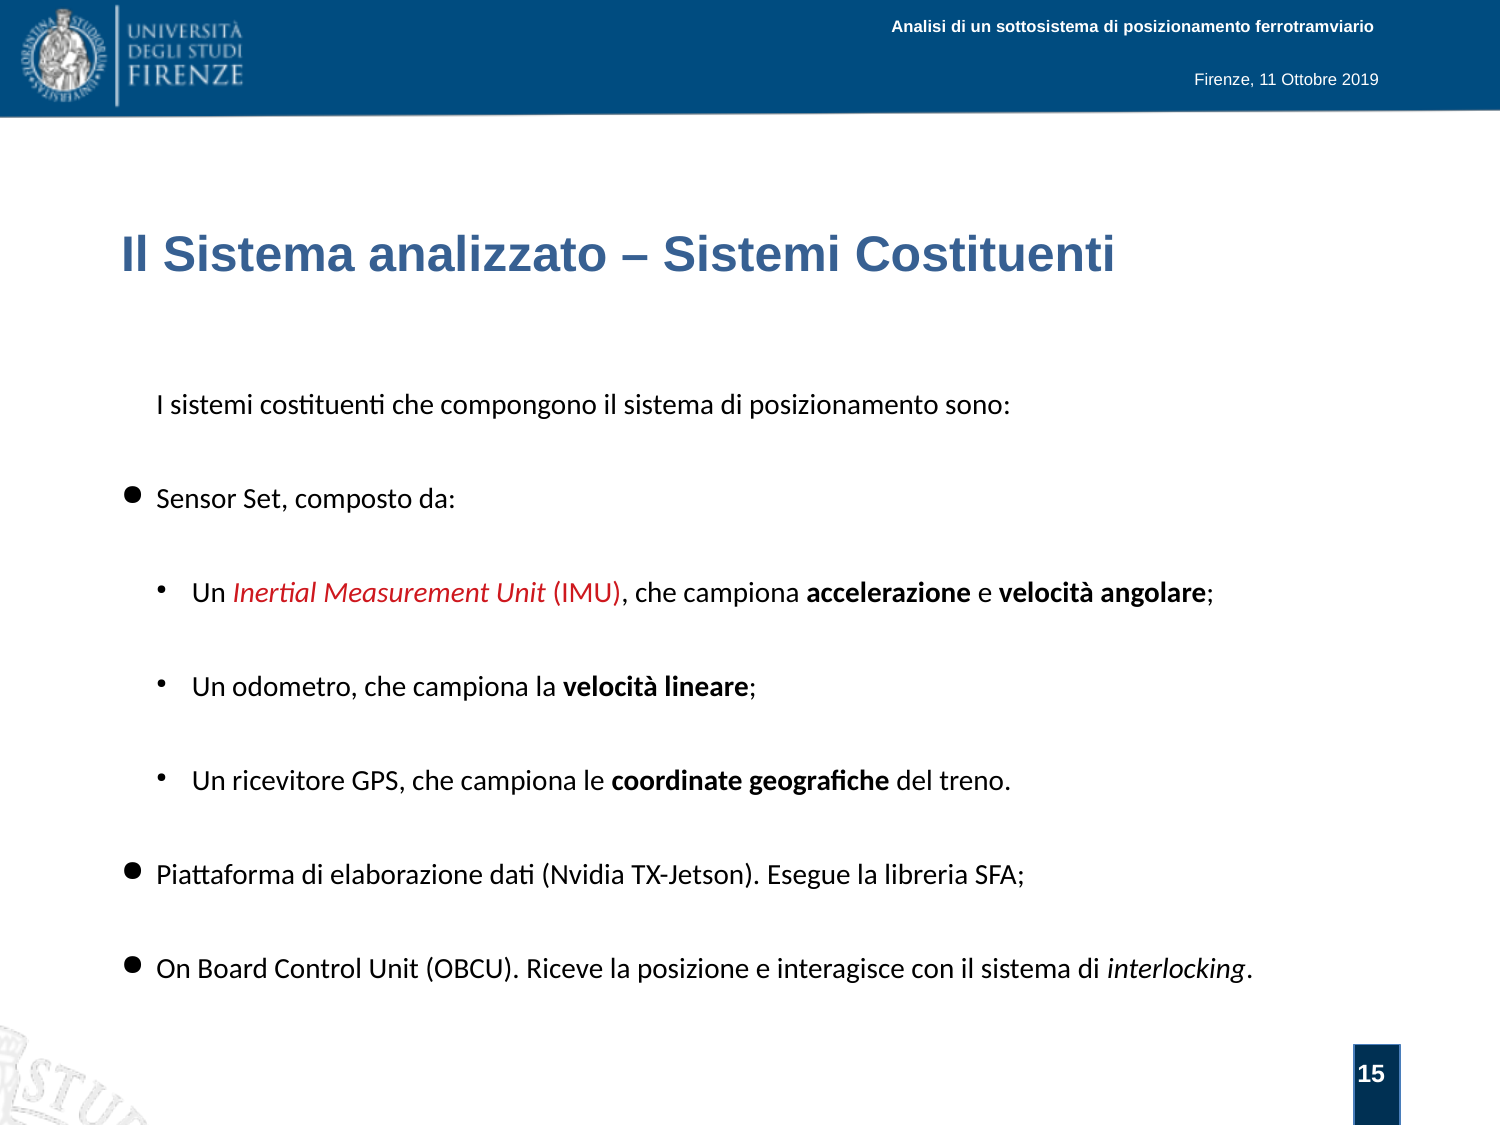

Analisi di un sottosistema di posizionamento ferrotramviario
Firenze, 11 Ottobre 2019
Il Sistema analizzato – Sistemi Costituenti
I sistemi costituenti che compongono il sistema di posizionamento sono:
Sensor Set, composto da:
Un Inertial Measurement Unit (IMU), che campiona accelerazione e velocità angolare;
Un odometro, che campiona la velocità lineare;
Un ricevitore GPS, che campiona le coordinate geografiche del treno.
Piattaforma di elaborazione dati (Nvidia TX-Jetson). Esegue la libreria SFA;
On Board Control Unit (OBCU). Riceve la posizione e interagisce con il sistema di interlocking.